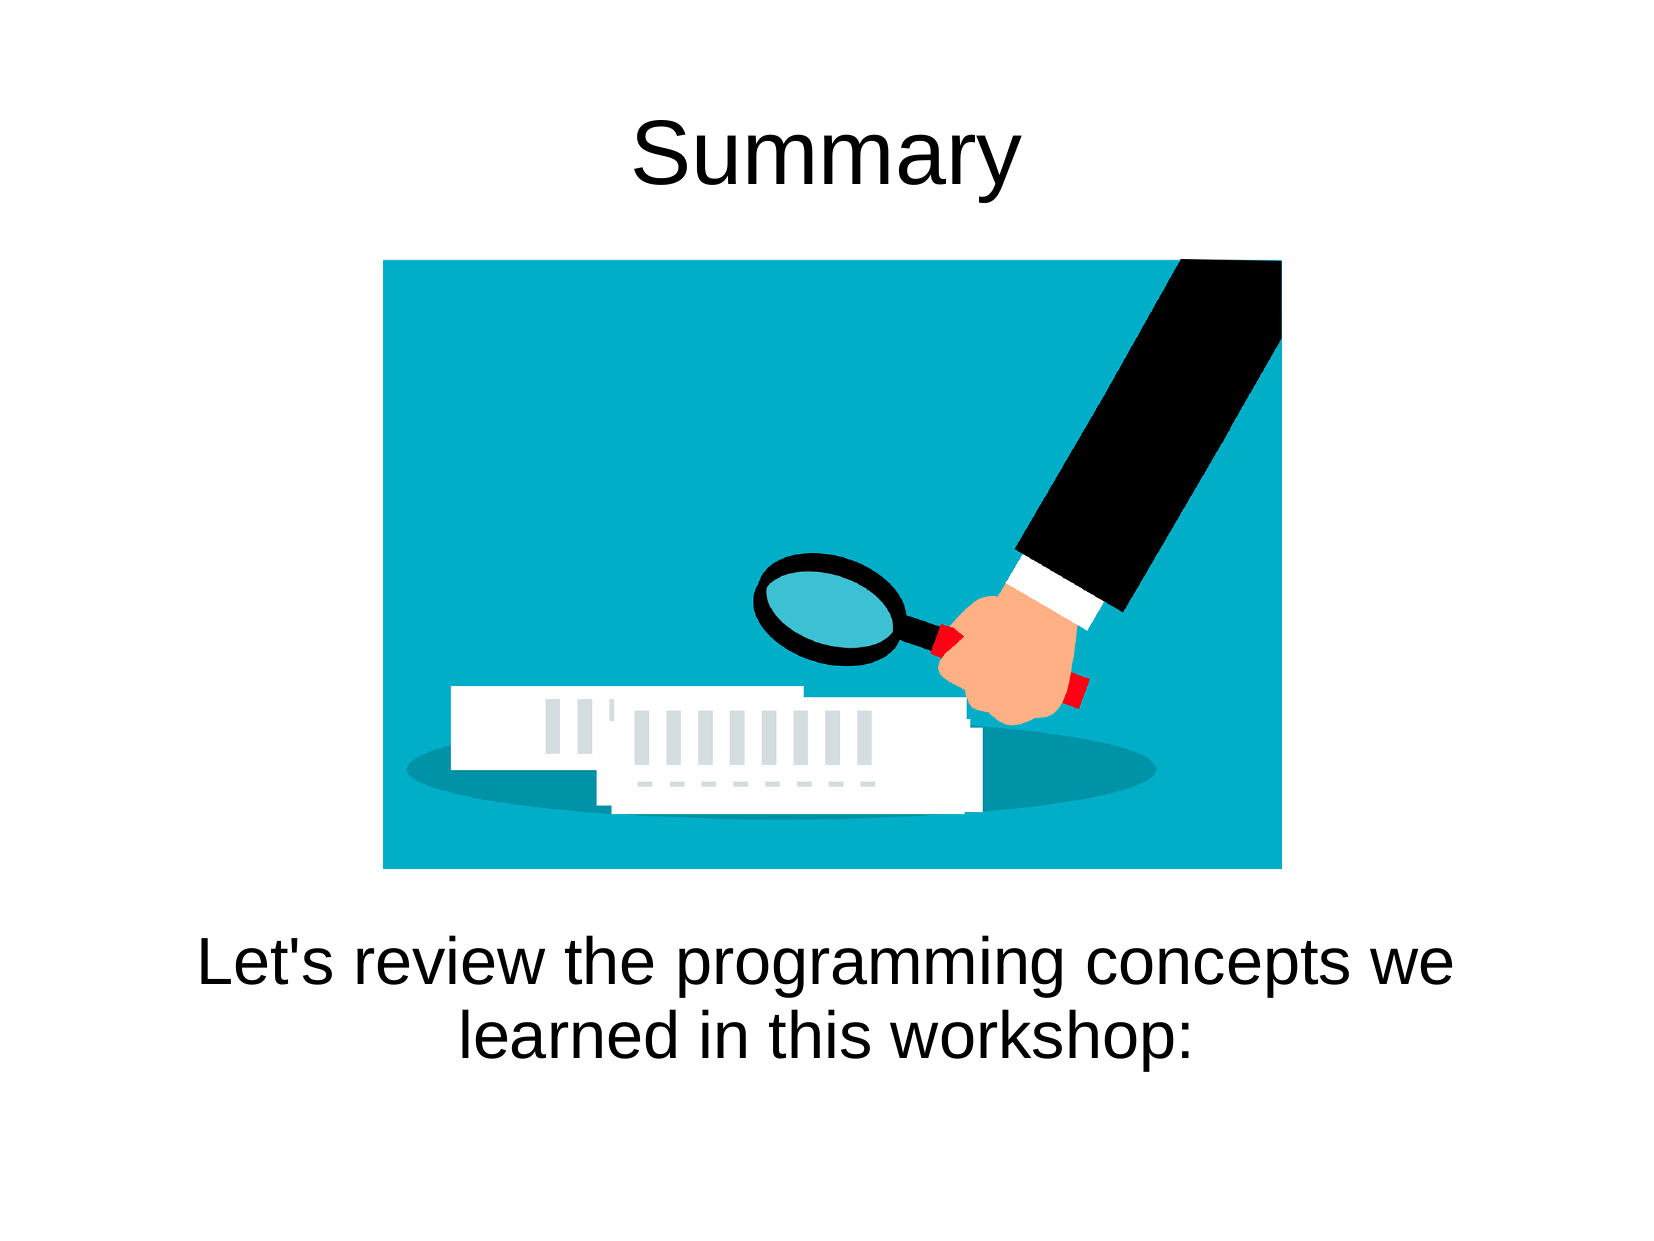

# Summary
Let's review the programming concepts we learned in this workshop: